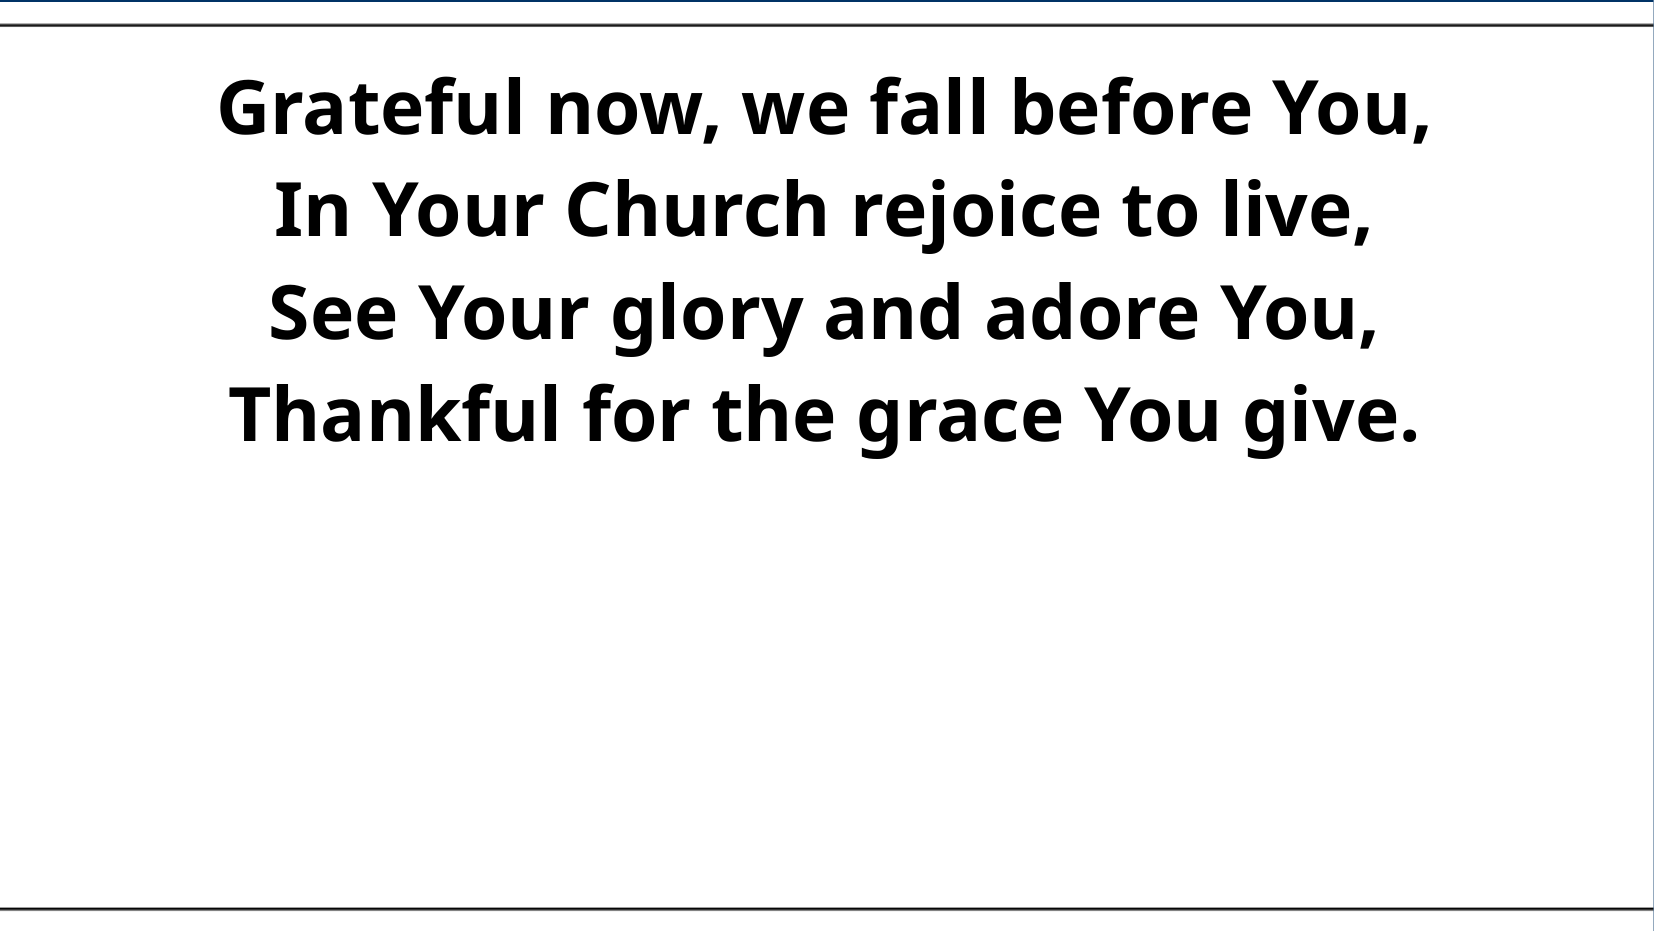

Grateful now, we fall before You,
In Your Church rejoice to live,
See Your glory and adore You,
Thankful for the grace You give.